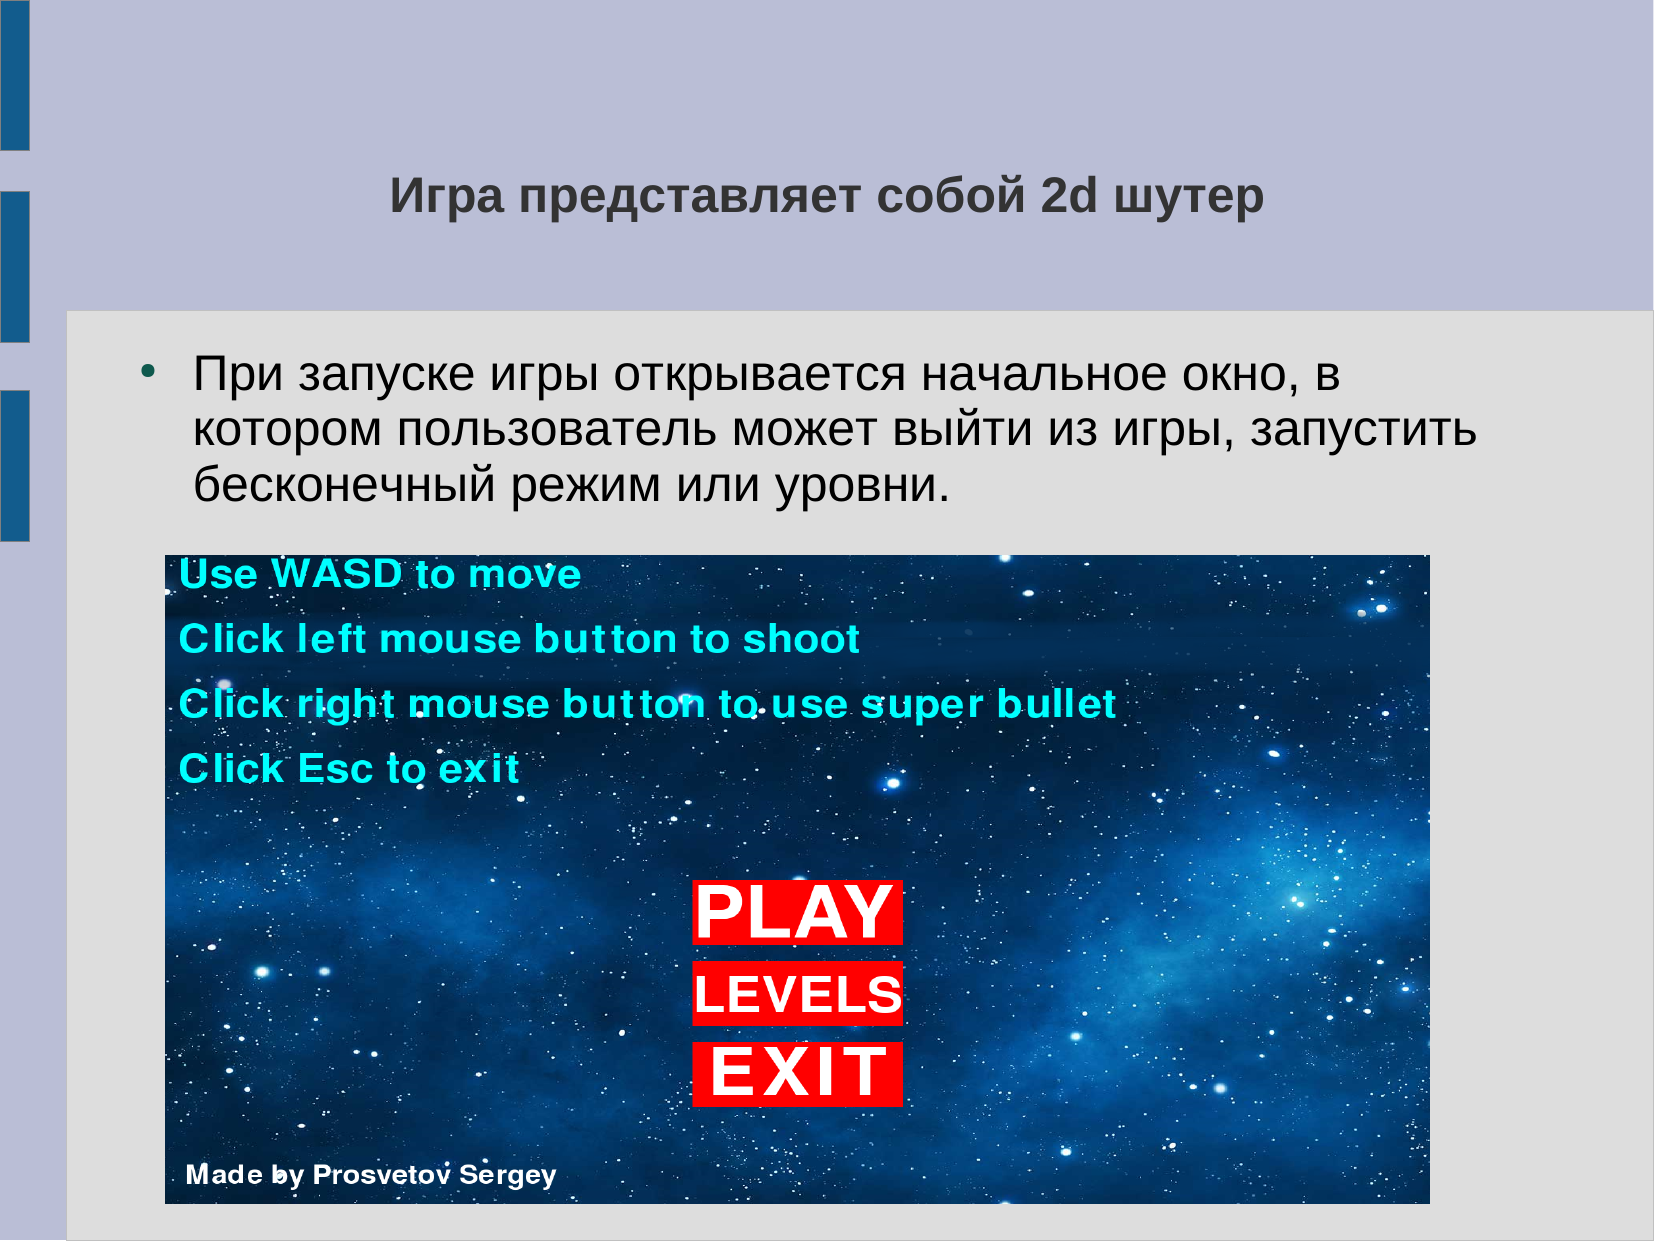

# Игра представляет собой 2d шутер
При запуске игры открывается начальное окно, в котором пользователь может выйти из игры, запустить бесконечный режим или уровни.